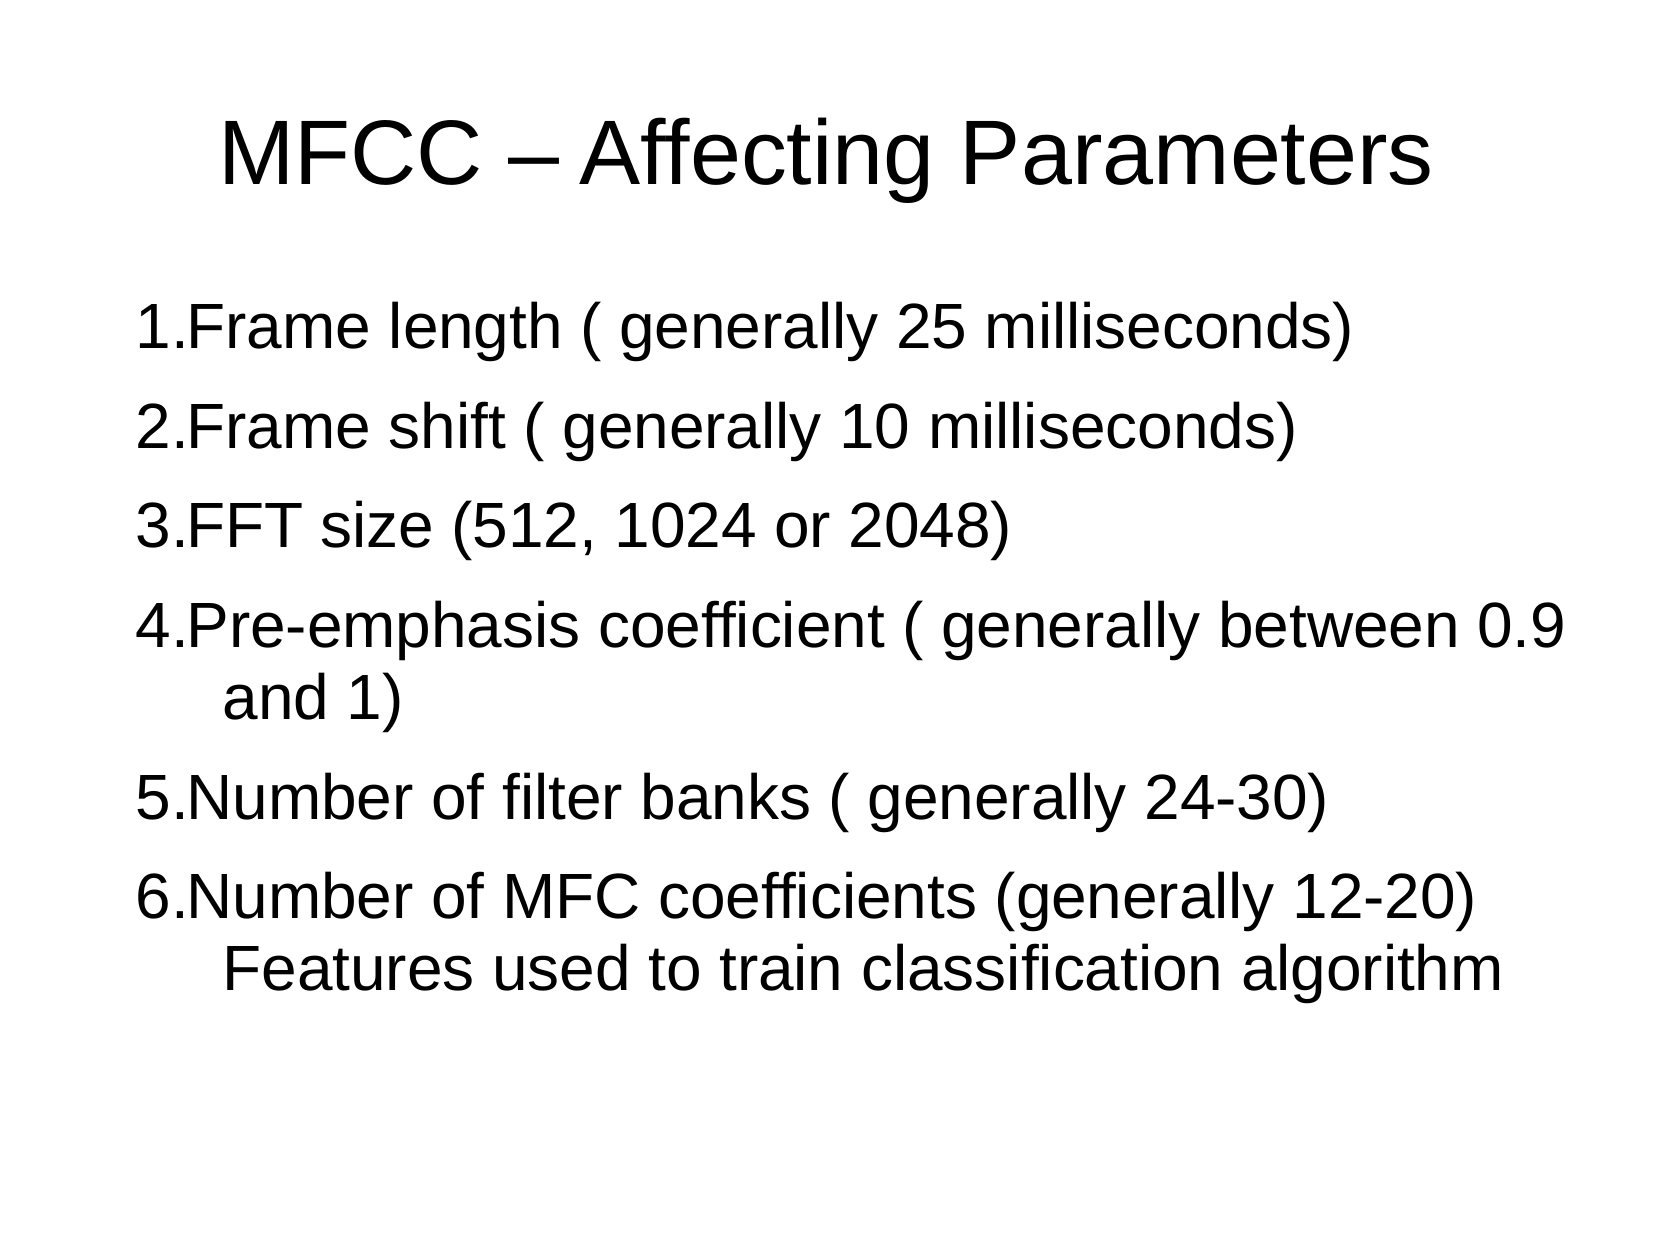

# MFCC – Affecting Parameters
Frame length ( generally 25 milliseconds)
Frame shift ( generally 10 milliseconds)
FFT size (512, 1024 or 2048)
Pre-emphasis coefficient ( generally between 0.9 and 1)
Number of filter banks ( generally 24-30)
Number of MFC coefficients (generally 12-20) Features used to train classification algorithm